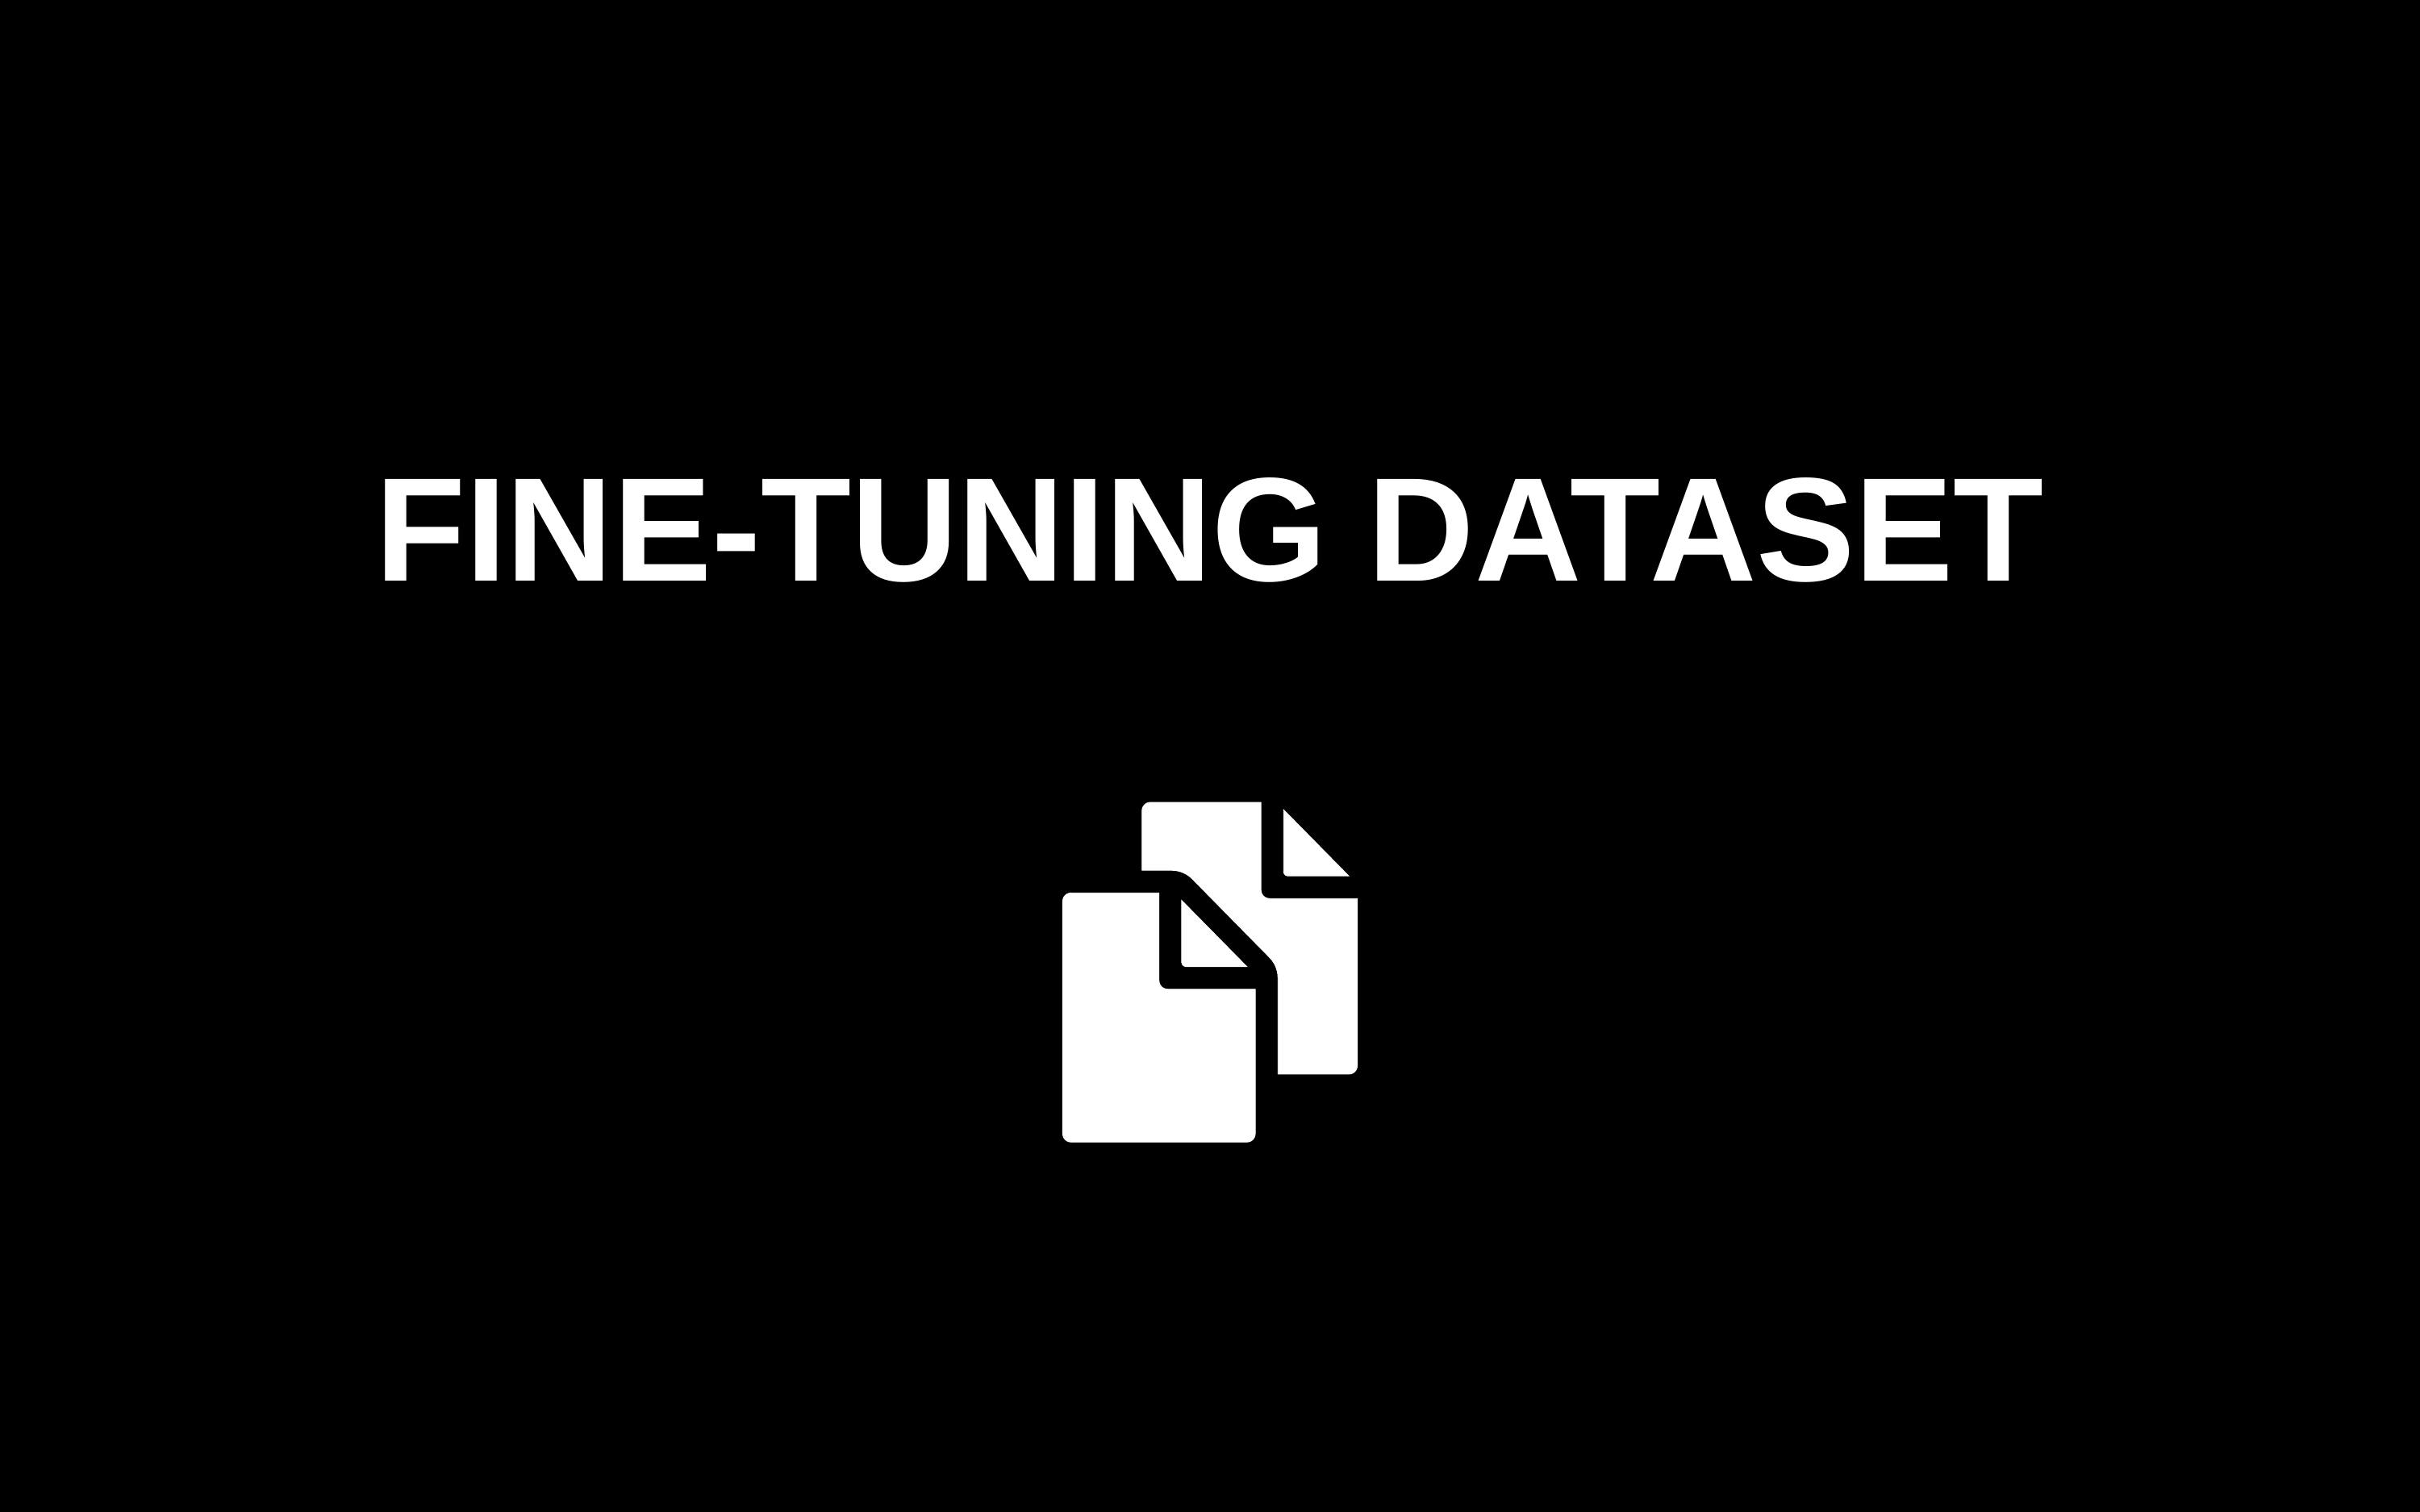

FINE-TUNING DATASET
Created by Imad Saddik @3CodeCamp
50